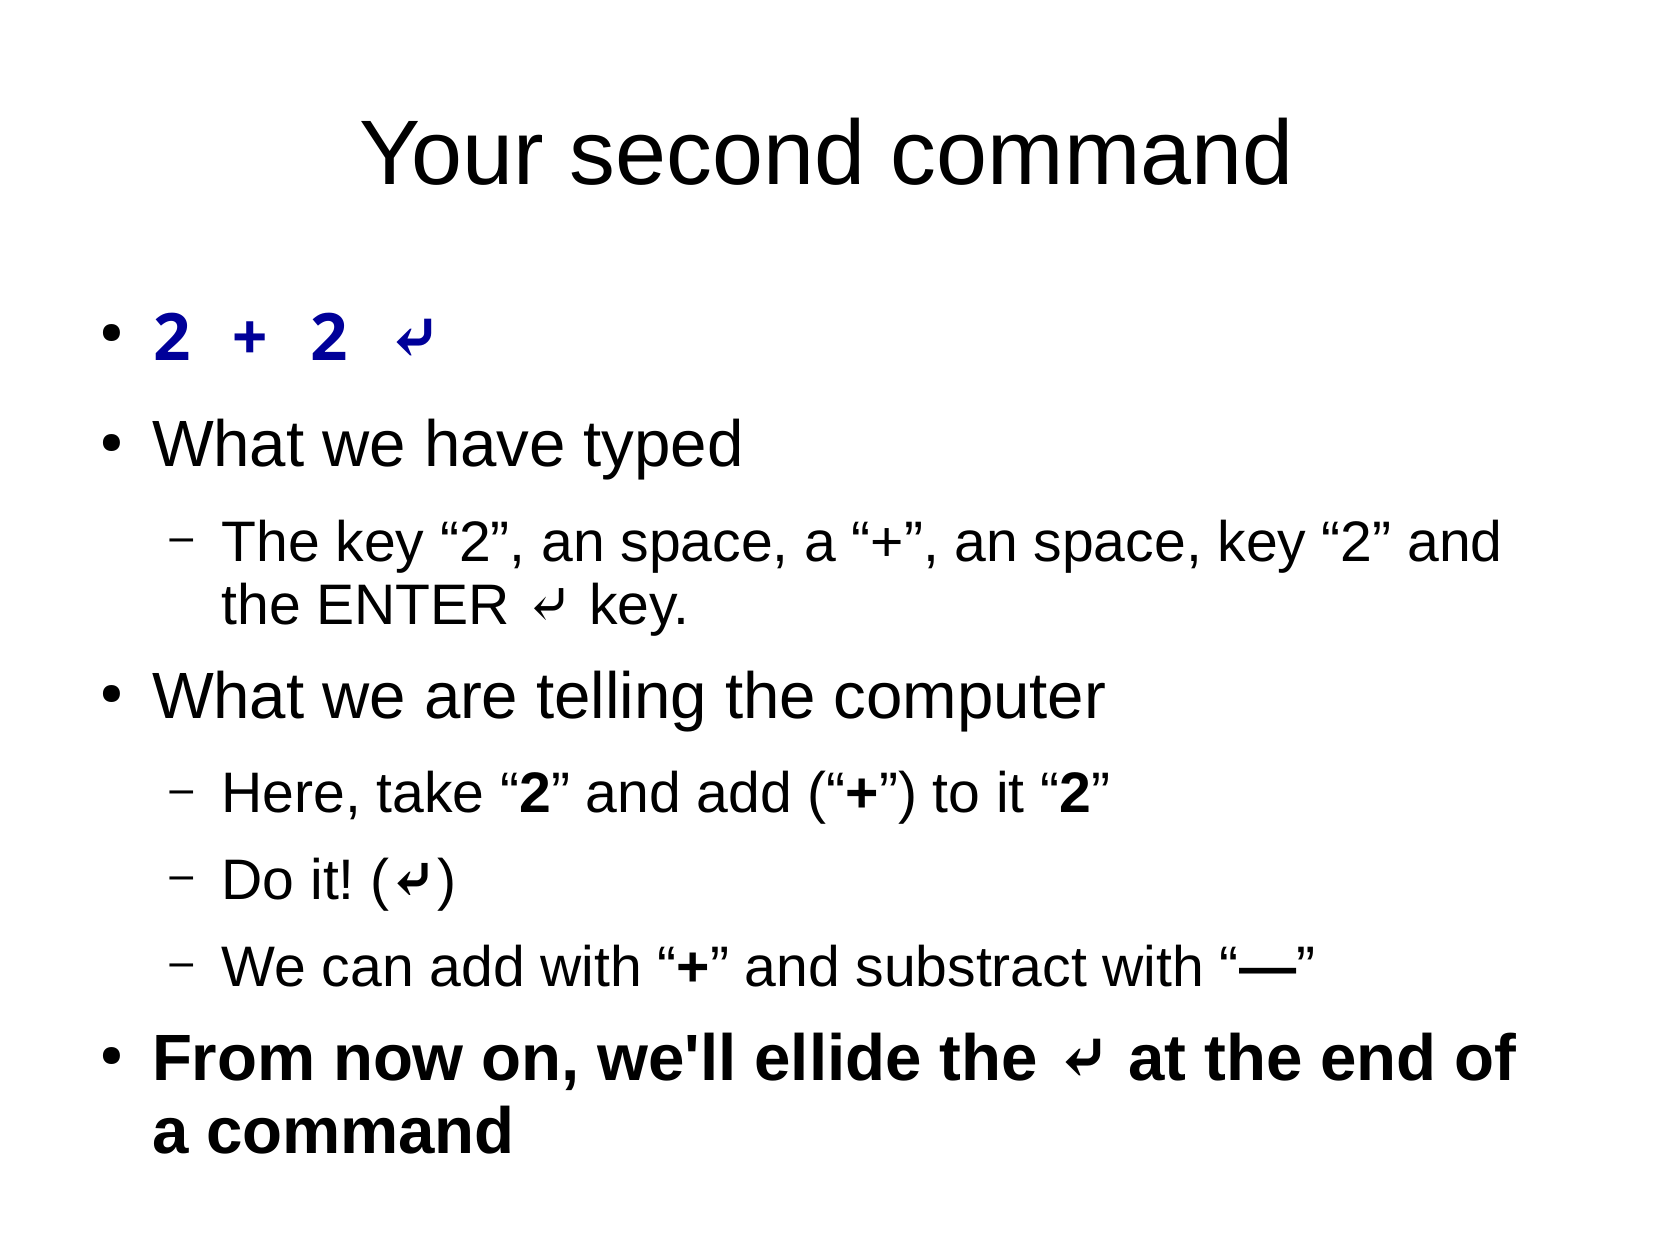

# Your second command
2 + 2 ⤶
What we have typed
The key “2”, an space, a “+”, an space, key “2” and the ENTER ⤶ key.
What we are telling the computer
Here, take “2” and add (“+”) to it “2”
Do it! (⤶)
We can add with “+” and substract with “—”
From now on, we'll ellide the ⤶ at the end of a command